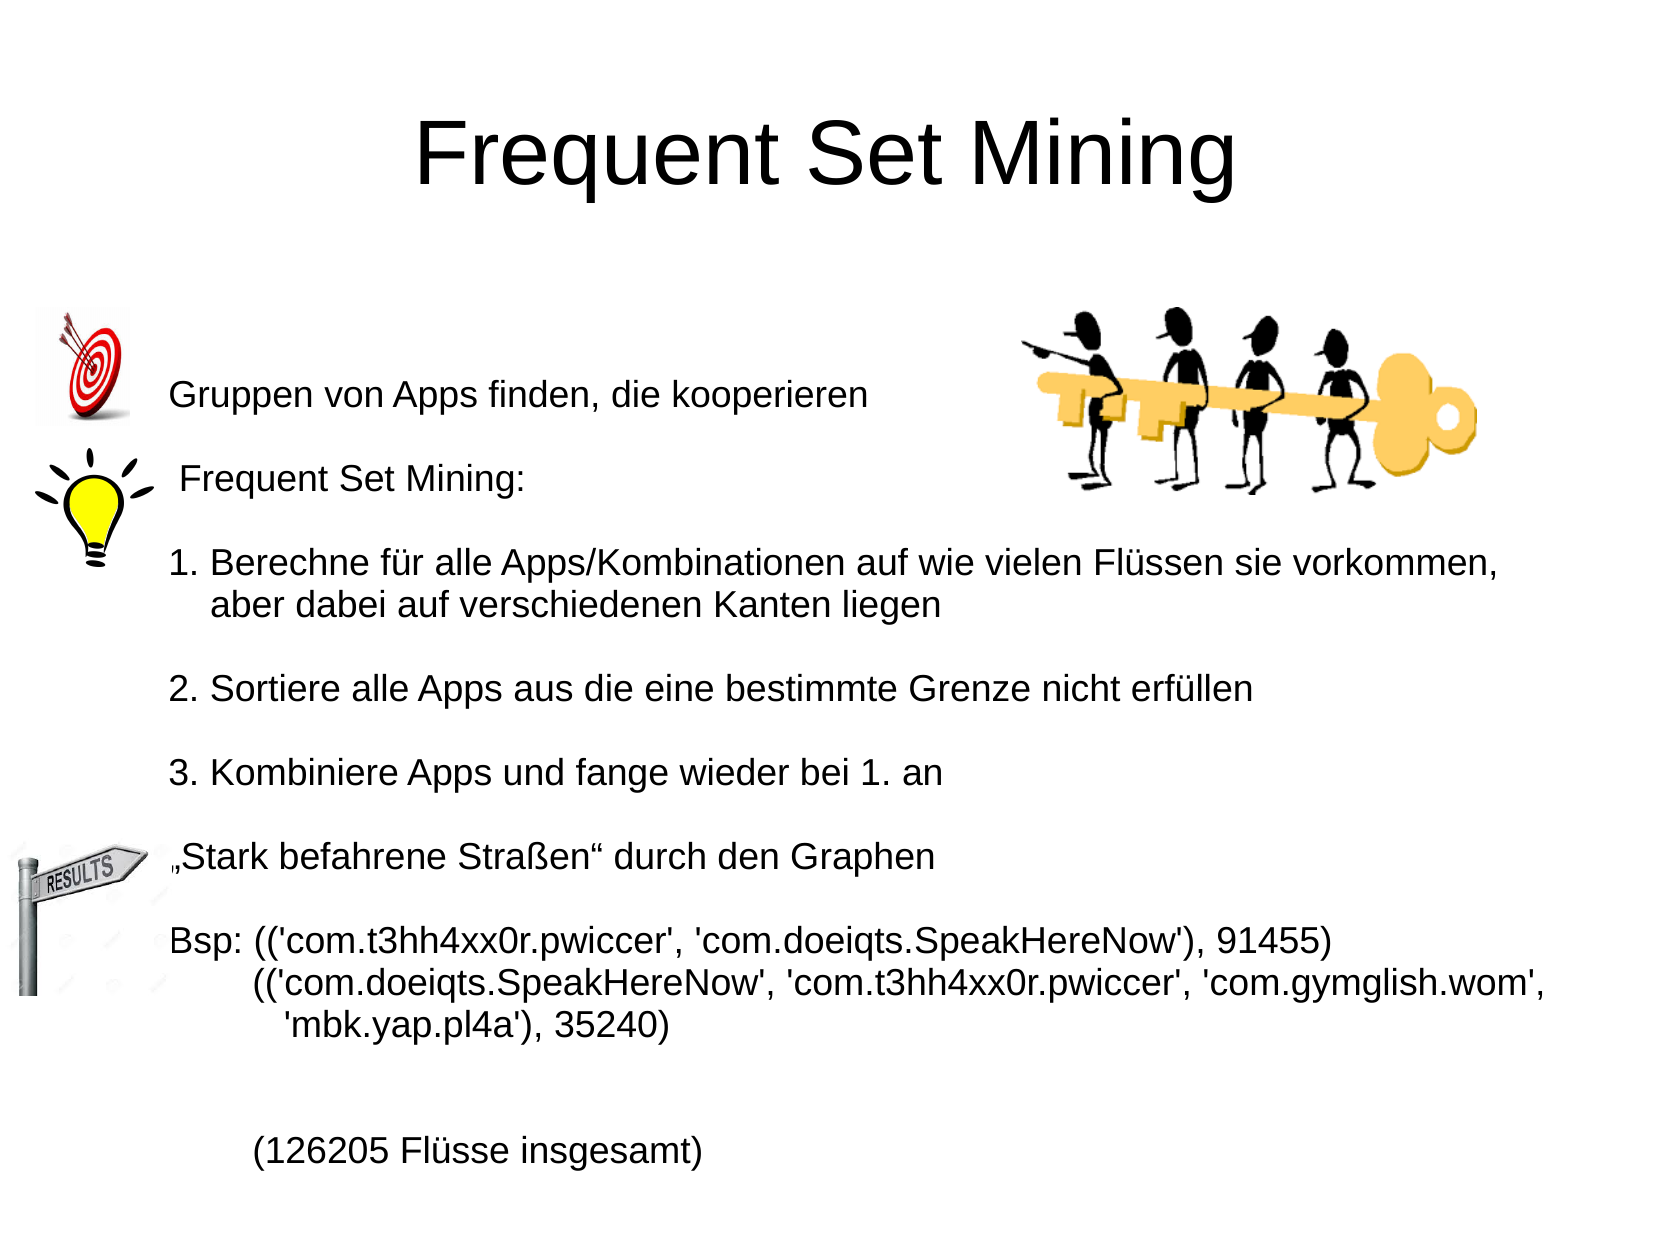

# Frequent Set Mining
Gruppen von Apps finden, die kooperieren
 Frequent Set Mining:
1. Berechne für alle Apps/Kombinationen auf wie vielen Flüssen sie vorkommen,
 aber dabei auf verschiedenen Kanten liegen
2. Sortiere alle Apps aus die eine bestimmte Grenze nicht erfüllen
3. Kombiniere Apps und fange wieder bei 1. an
„Stark befahrene Straßen“ durch den Graphen
Bsp: (('com.t3hh4xx0r.pwiccer', 'com.doeiqts.SpeakHereNow'), 91455)
 (('com.doeiqts.SpeakHereNow', 'com.t3hh4xx0r.pwiccer', 'com.gymglish.wom',
 'mbk.yap.pl4a'), 35240)
 (126205 Flüsse insgesamt)